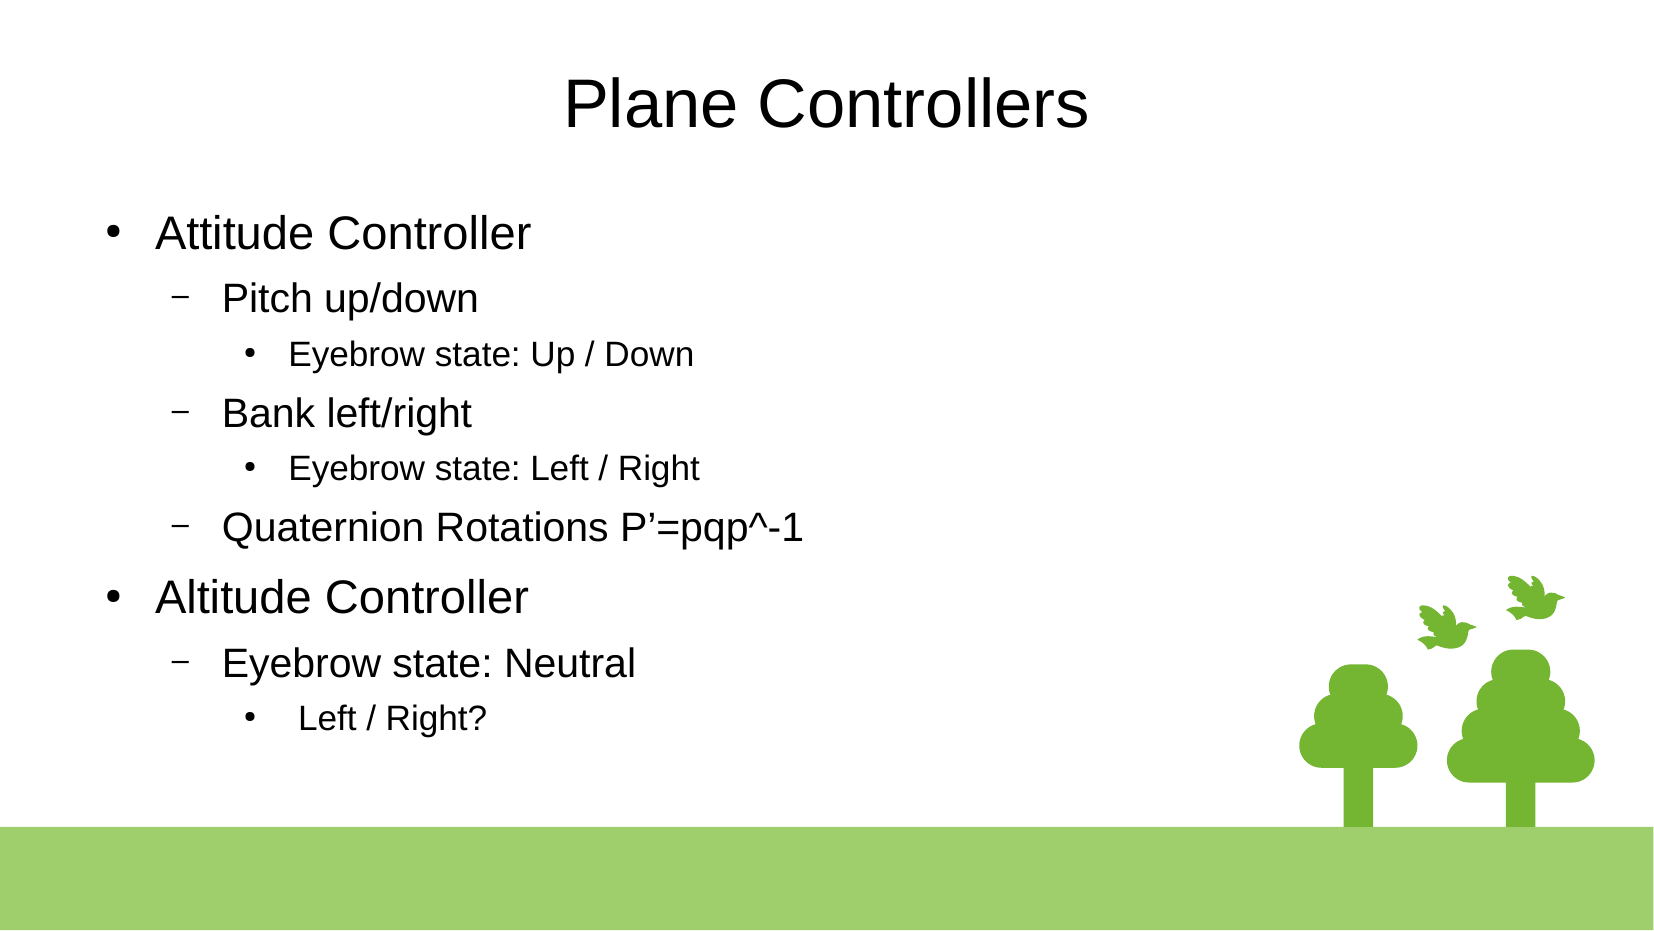

# Plane Controllers
Attitude Controller
Pitch up/down
Eyebrow state: Up / Down
Bank left/right
Eyebrow state: Left / Right
Quaternion Rotations P’=pqp^-1
Altitude Controller
Eyebrow state: Neutral
 Left / Right?